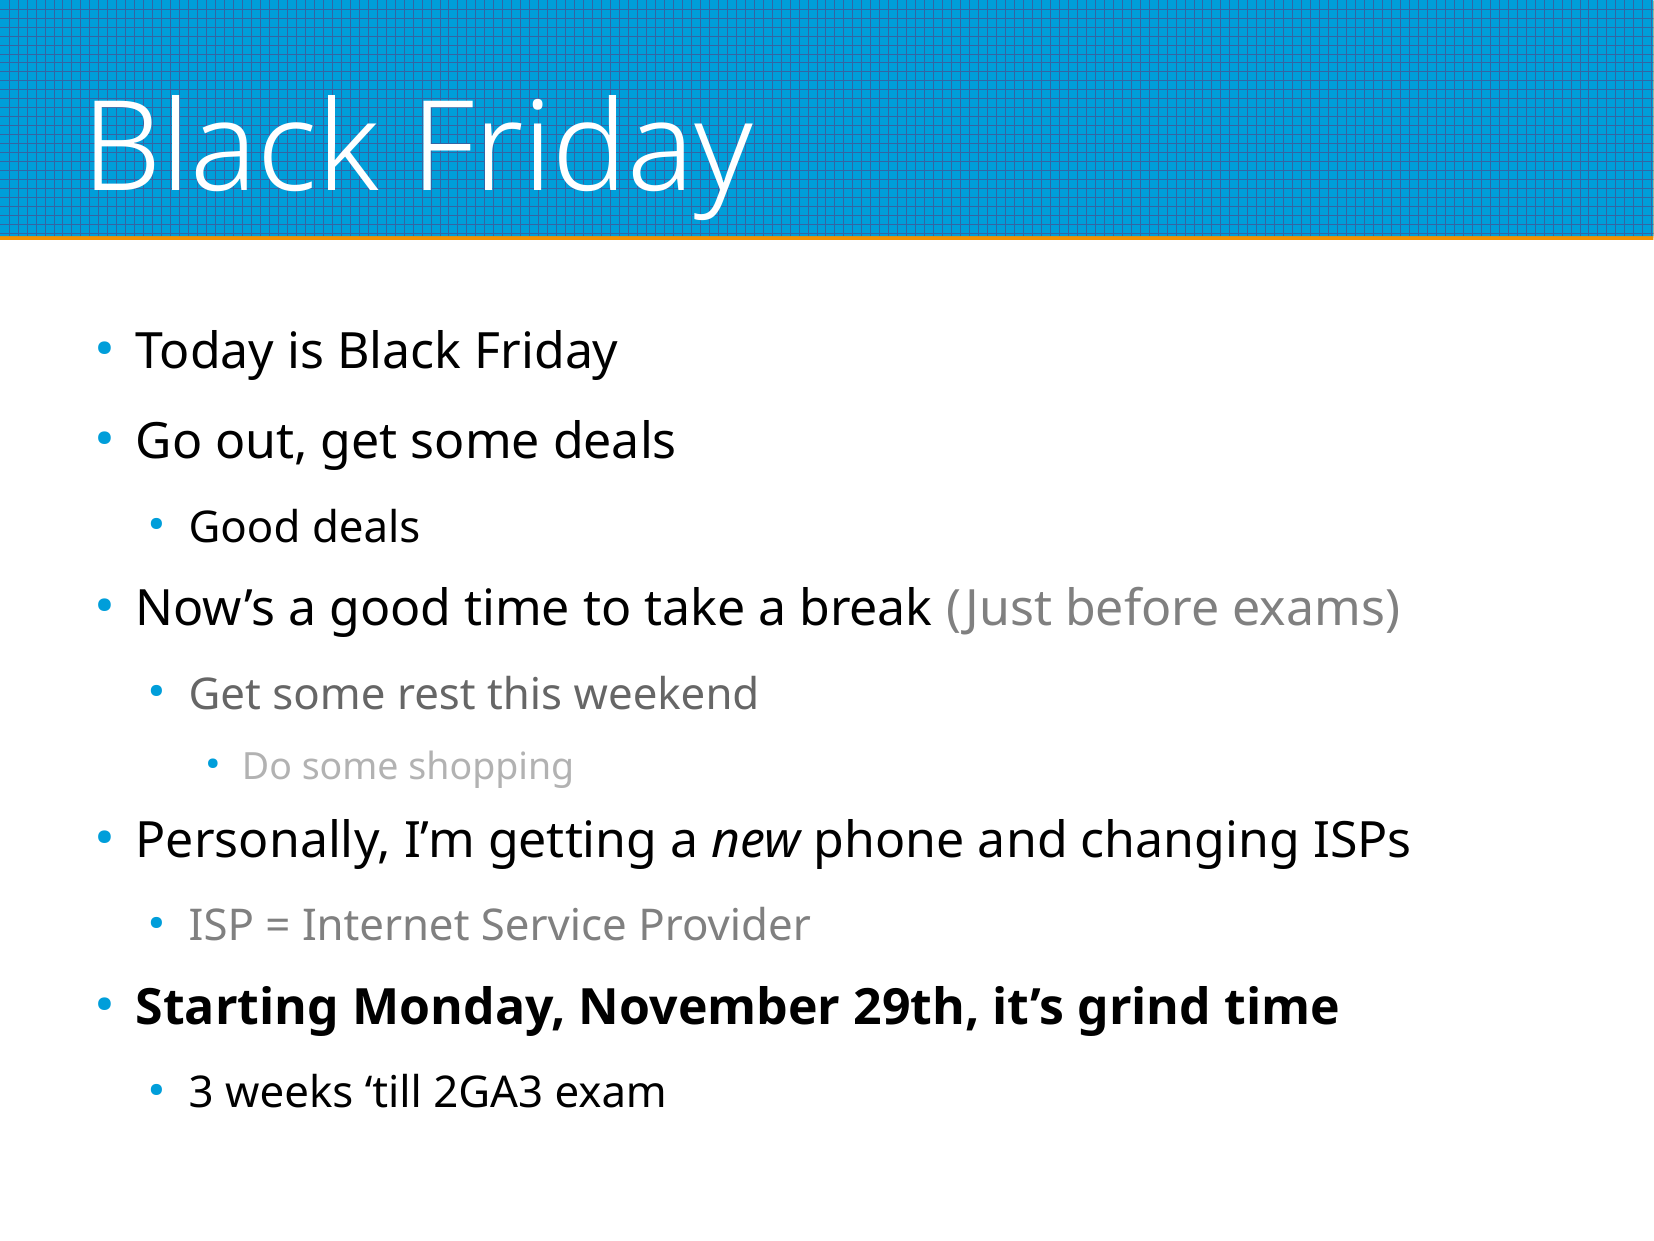

# Black Friday
Today is Black Friday
Go out, get some deals
Good deals
Now’s a good time to take a break (Just before exams)
Get some rest this weekend
Do some shopping
Personally, I’m getting a new phone and changing ISPs
ISP = Internet Service Provider
Starting Monday, November 29th, it’s grind time
3 weeks ‘till 2GA3 exam